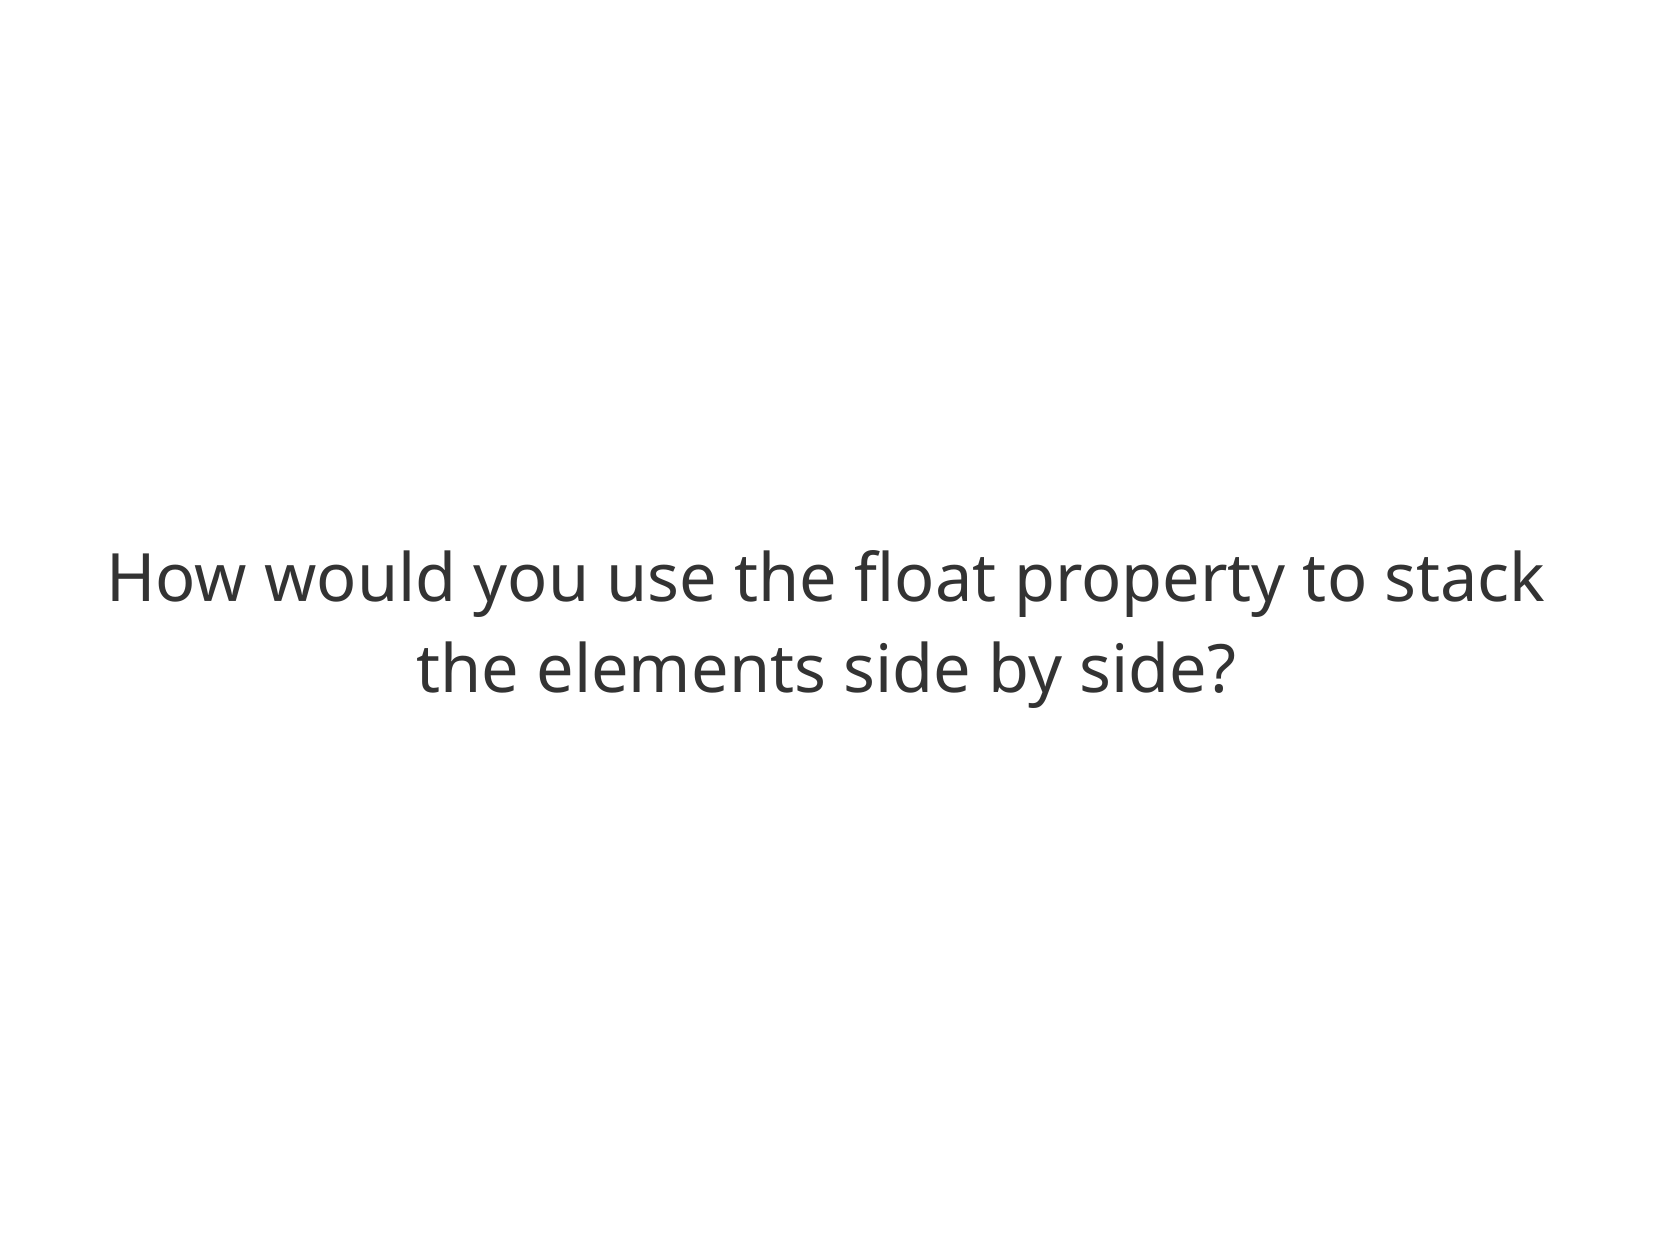

# How would you use the float property to stack the elements side by side?